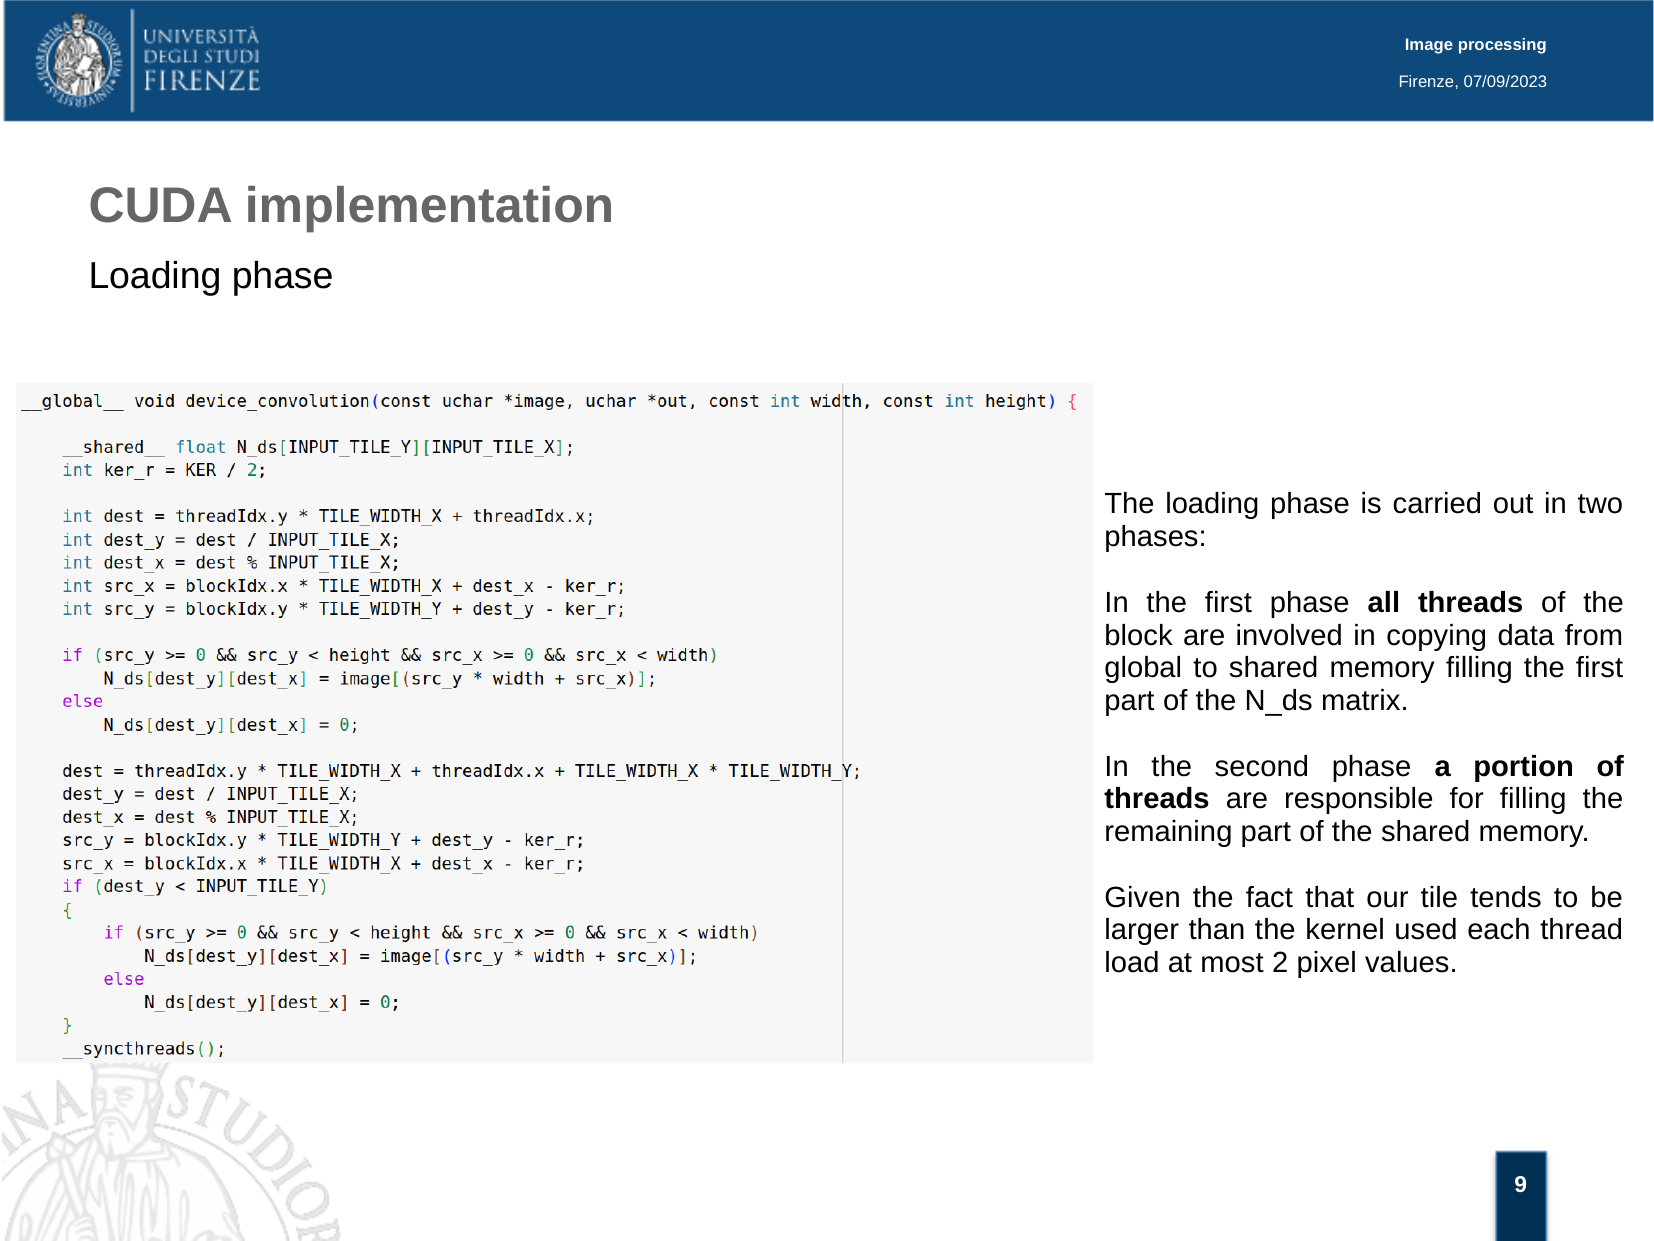

Image processing
Firenze, 07/09/2023
CUDA implementation
Loading phase
The loading phase is carried out in two phases:
In the first phase all threads of the block are involved in copying data from global to shared memory filling the first part of the N_ds matrix.
In the second phase a portion of threads are responsible for filling the remaining part of the shared memory.
Given the fact that our tile tends to be larger than the kernel used each thread load at most 2 pixel values.
9